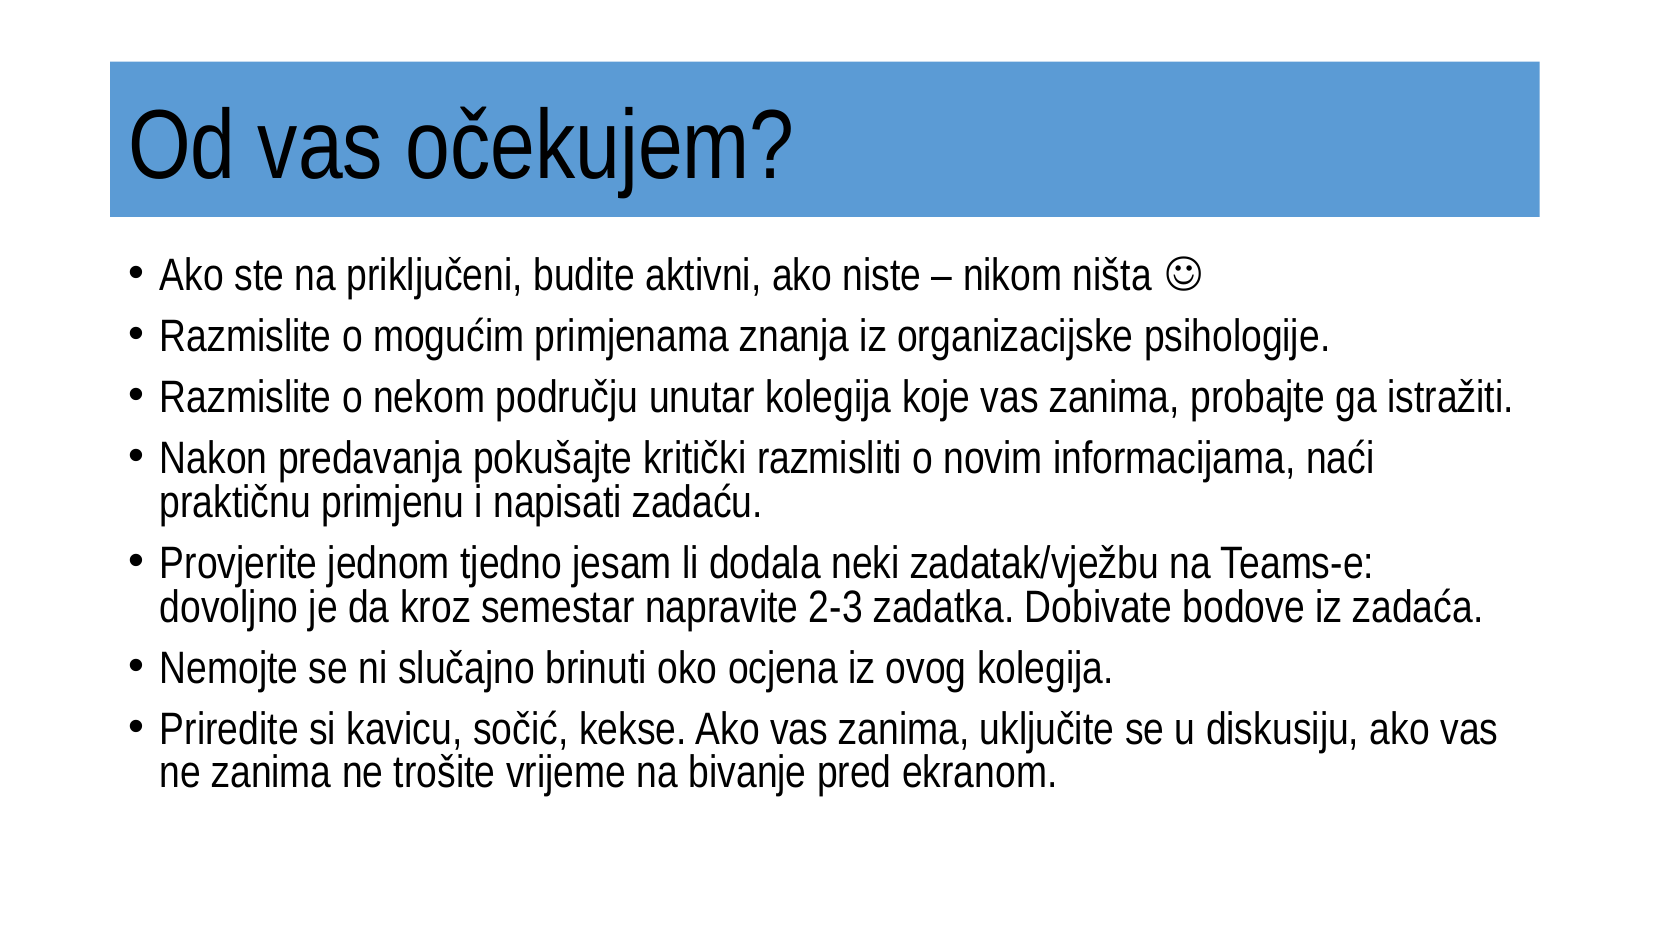

# Od vas očekujem?
Ako ste na priključeni, budite aktivni, ako niste – nikom ništa 
Razmislite o mogućim primjenama znanja iz organizacijske psihologije.
Razmislite o nekom području unutar kolegija koje vas zanima, probajte ga istražiti.
Nakon predavanja pokušajte kritički razmisliti o novim informacijama, naći praktičnu primjenu i napisati zadaću.
Provjerite jednom tjedno jesam li dodala neki zadatak/vježbu na Teams-e: dovoljno je da kroz semestar napravite 2-3 zadatka. Dobivate bodove iz zadaća.
Nemojte se ni slučajno brinuti oko ocjena iz ovog kolegija.
Priredite si kavicu, sočić, kekse. Ako vas zanima, uključite se u diskusiju, ako vas ne zanima ne trošite vrijeme na bivanje pred ekranom.